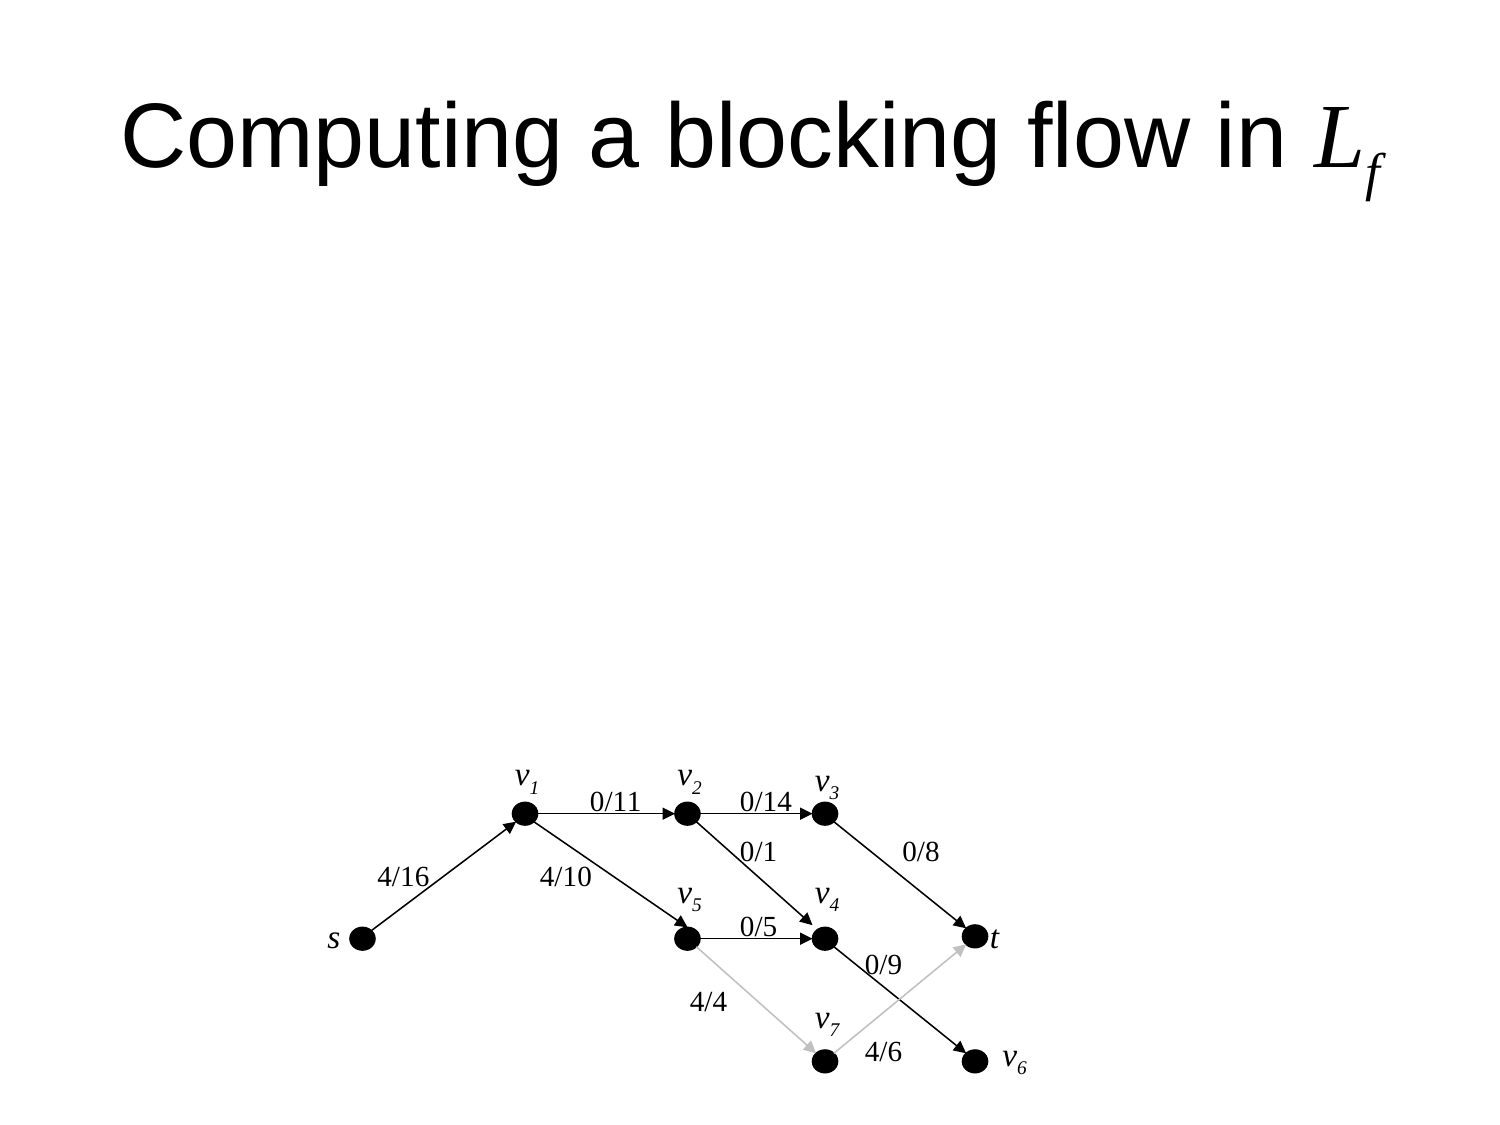

# Computing a blocking flow in Lf
v1
v2
v3
0/11
0/14
0/1
0/8
4/16
4/10
v5
v4
0/5
s
t
0/9
4/4
v7
4/6
v6